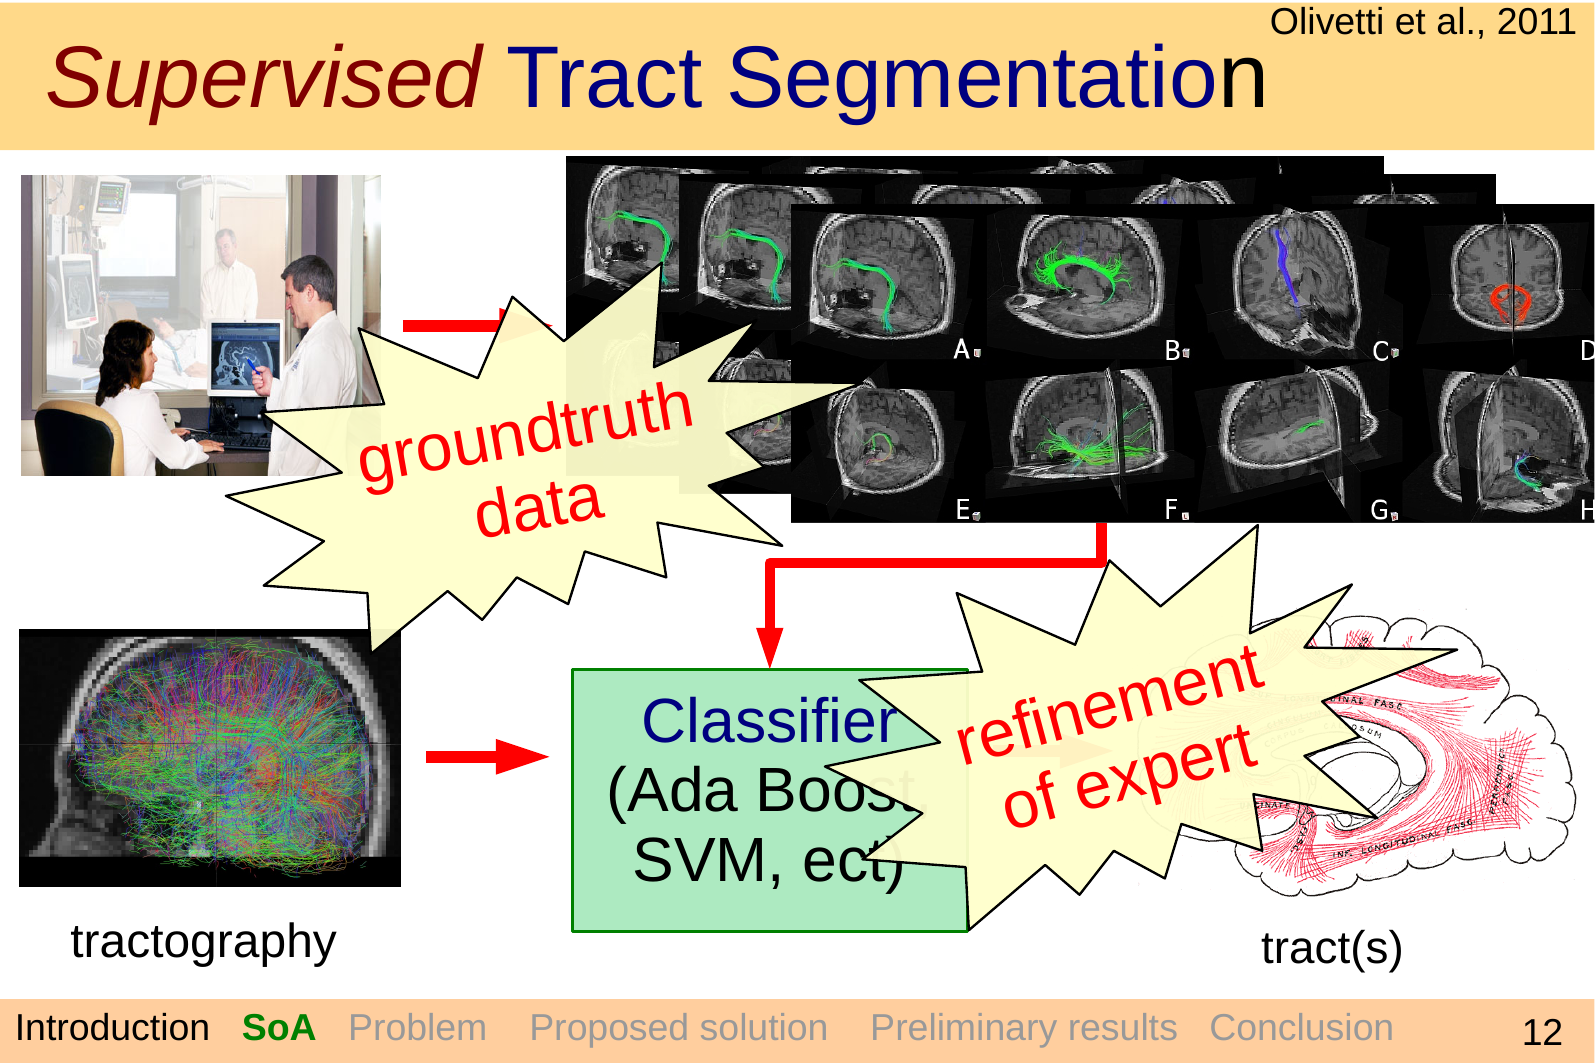

Olivetti et al., 2011
# Supervised Tract Segmentation
groundtruth data
refinement
of expert
Classifier
(Ada Boost, SVM, ect)
tractography
tract(s)
Introduction SoA Problem Proposed solution Preliminary results Conclusion